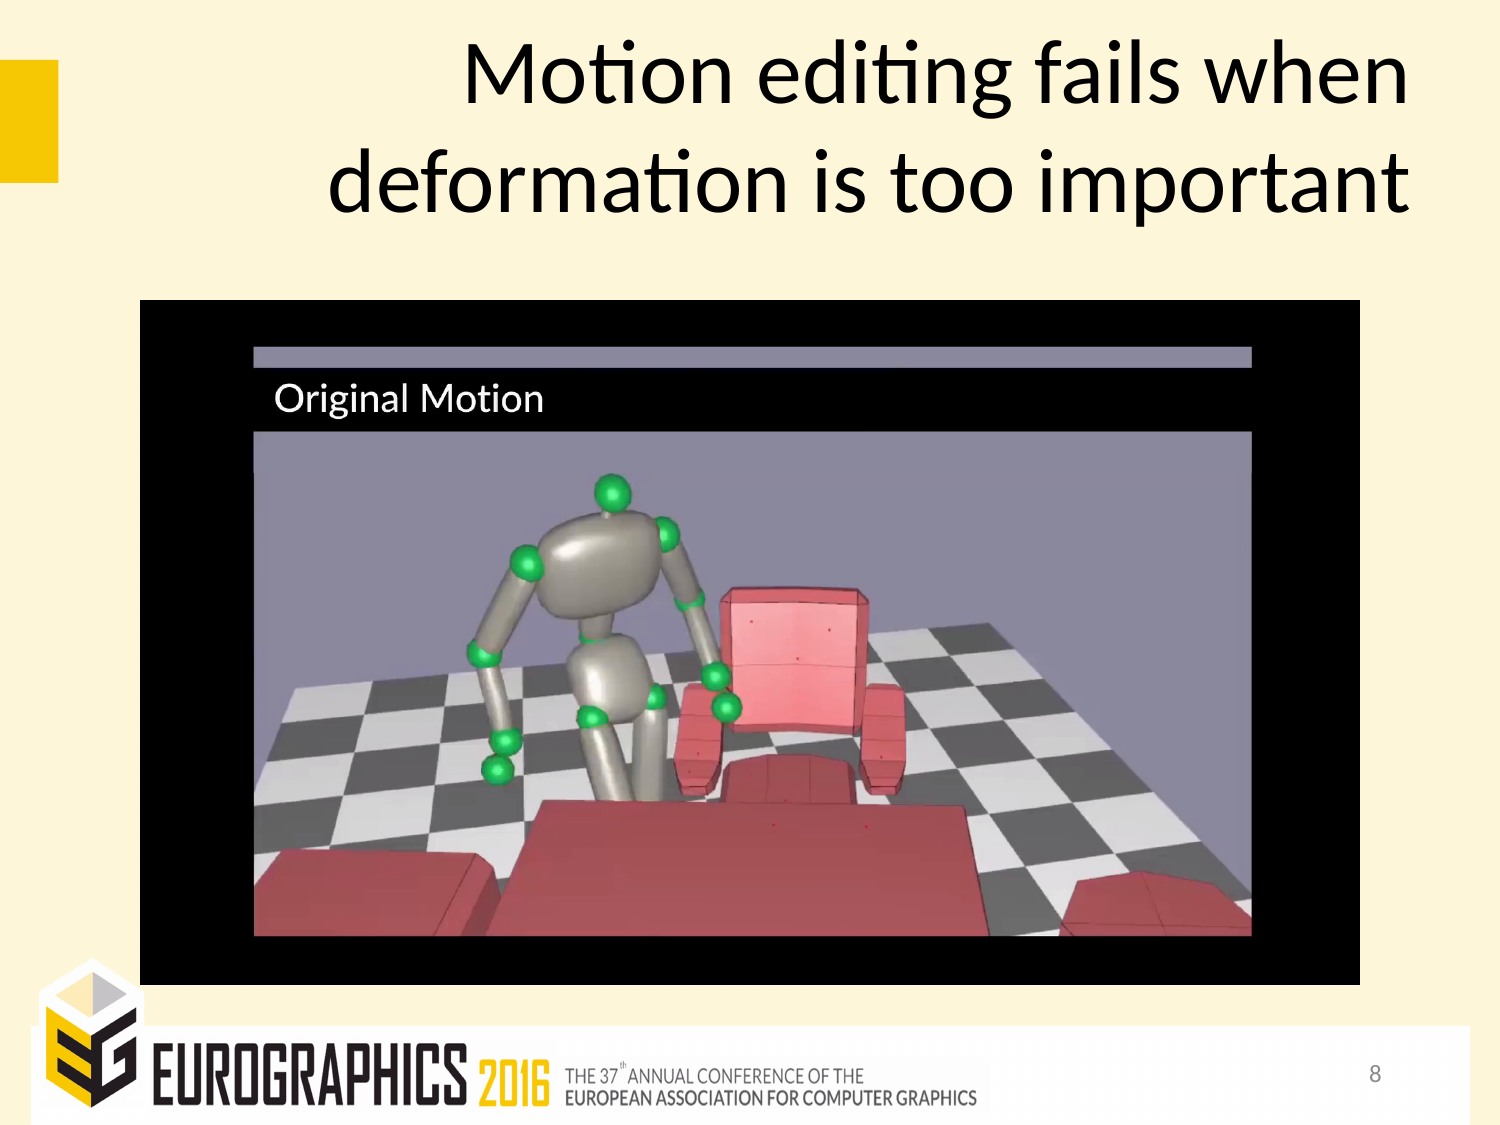

# Motion editing fails when deformation is too important